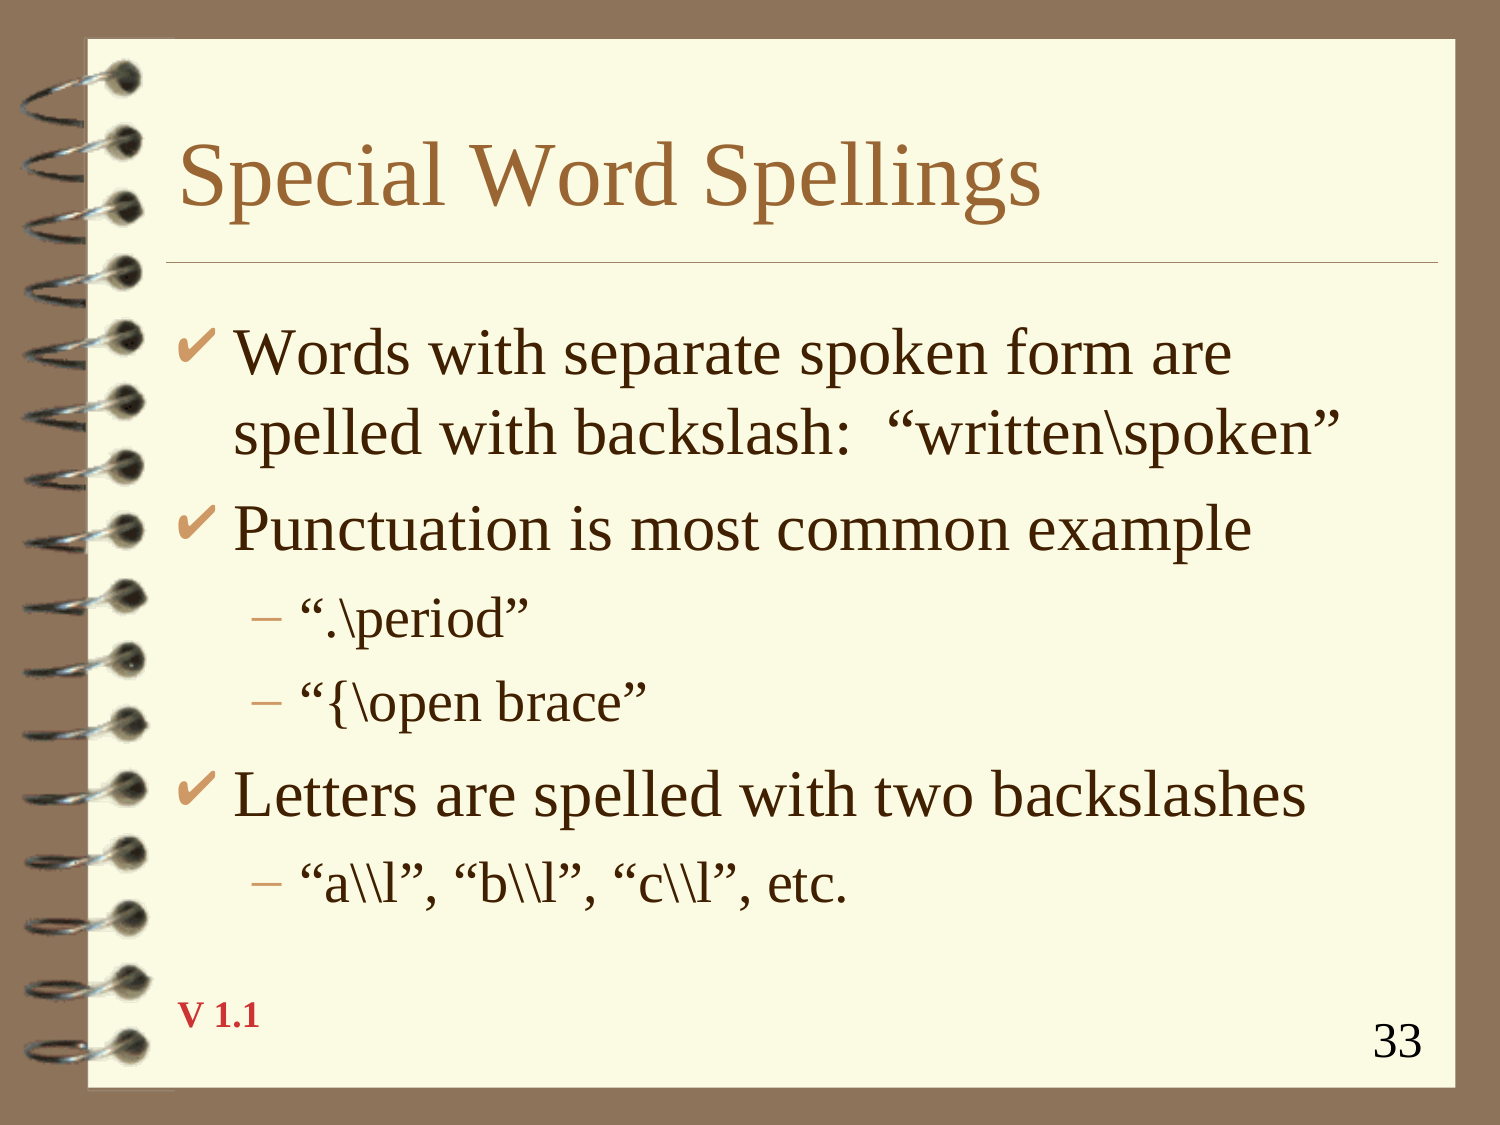

# Special Word Spellings
Words with separate spoken form are spelled with backslash: “written\spoken”
Punctuation is most common example
“.\period”
“{\open brace”
Letters are spelled with two backslashes
“a\\l”, “b\\l”, “c\\l”, etc.
V 1.1
33